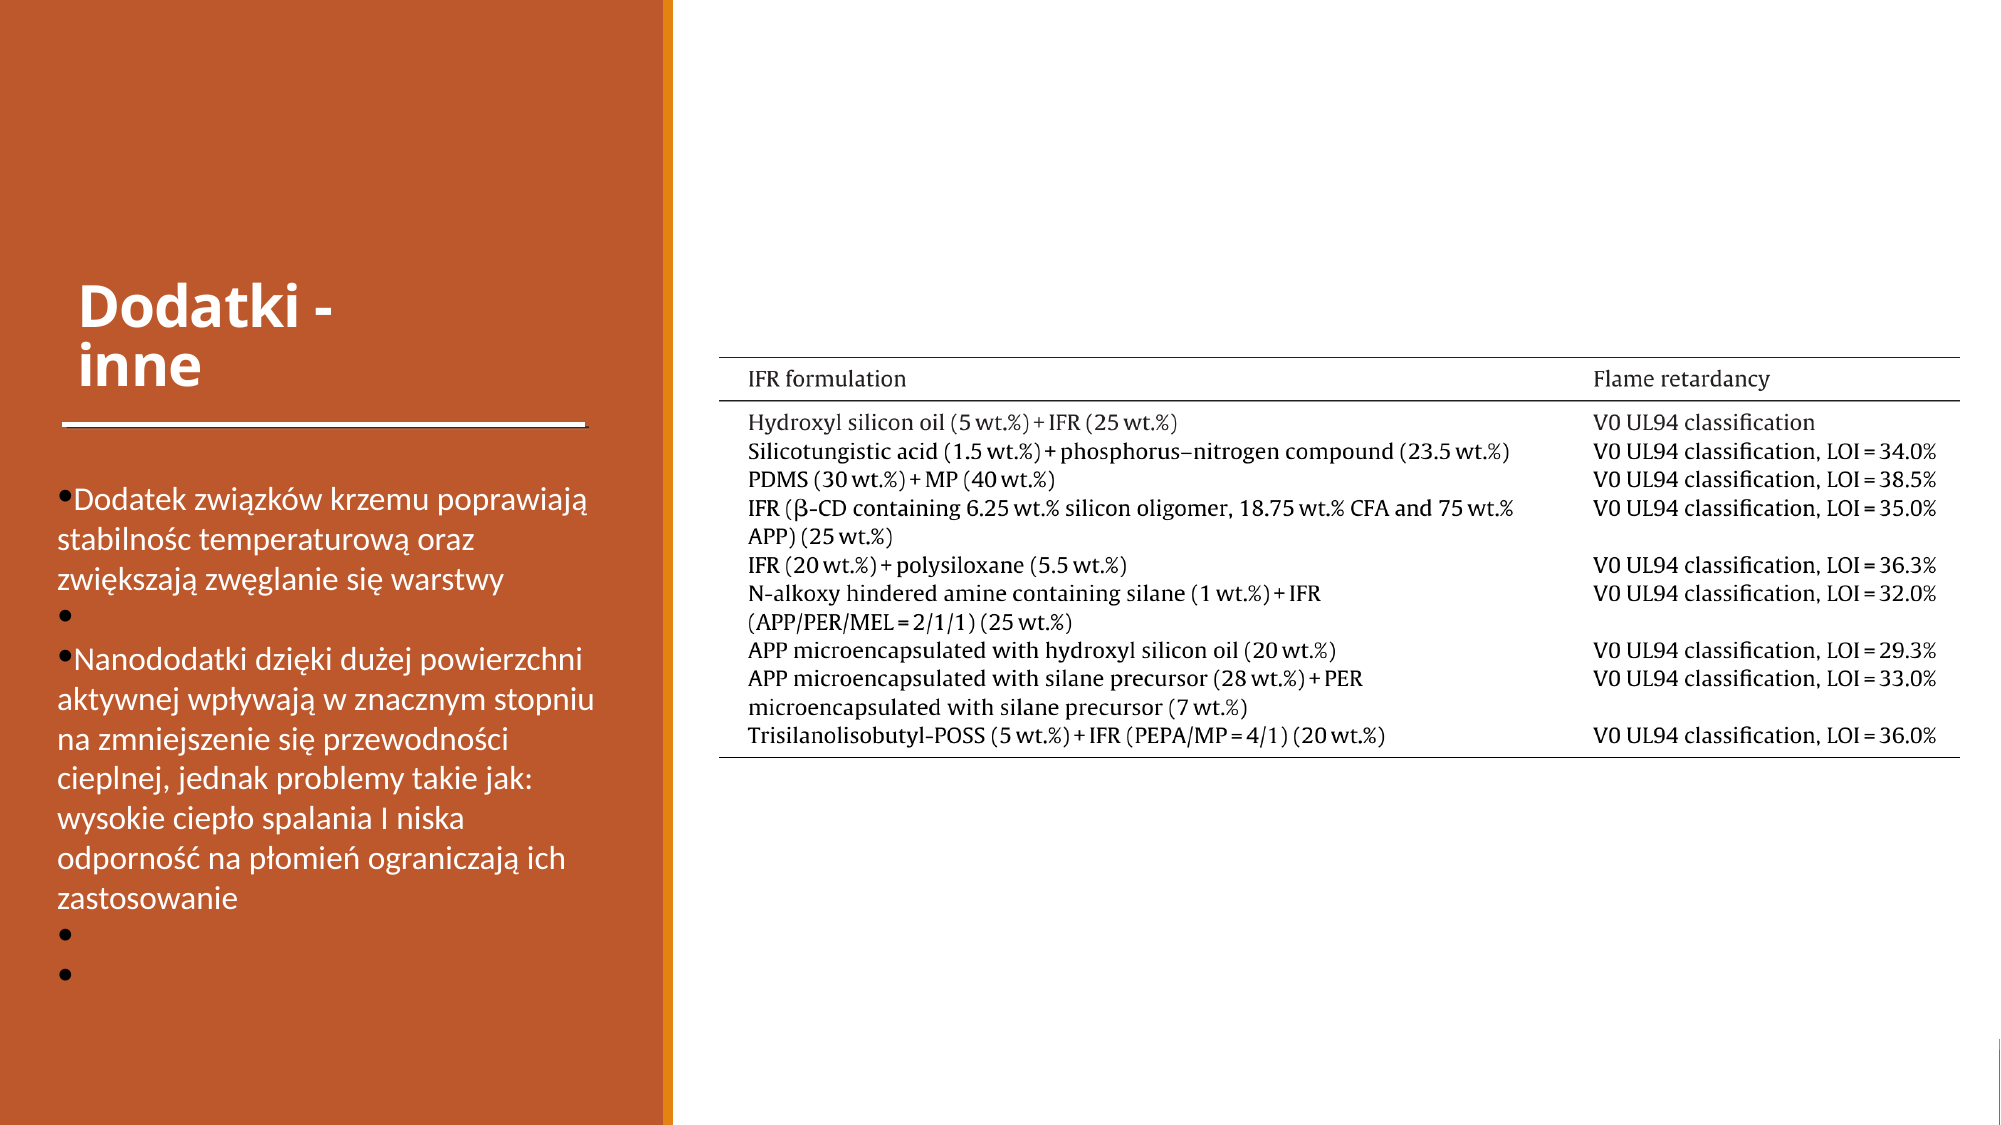

# Dodatki -  inne
Dodatek związków krzemu poprawiają stabilnośc temperaturową oraz zwiększają zwęglanie się warstwy
Nanododatki dzięki dużej powierzchni aktywnej wpływają w znacznym stopniu na zmniejszenie się przewodności cieplnej, jednak problemy takie jak: wysokie ciepło spalania I niska odporność na płomień ograniczają ich zastosowanie